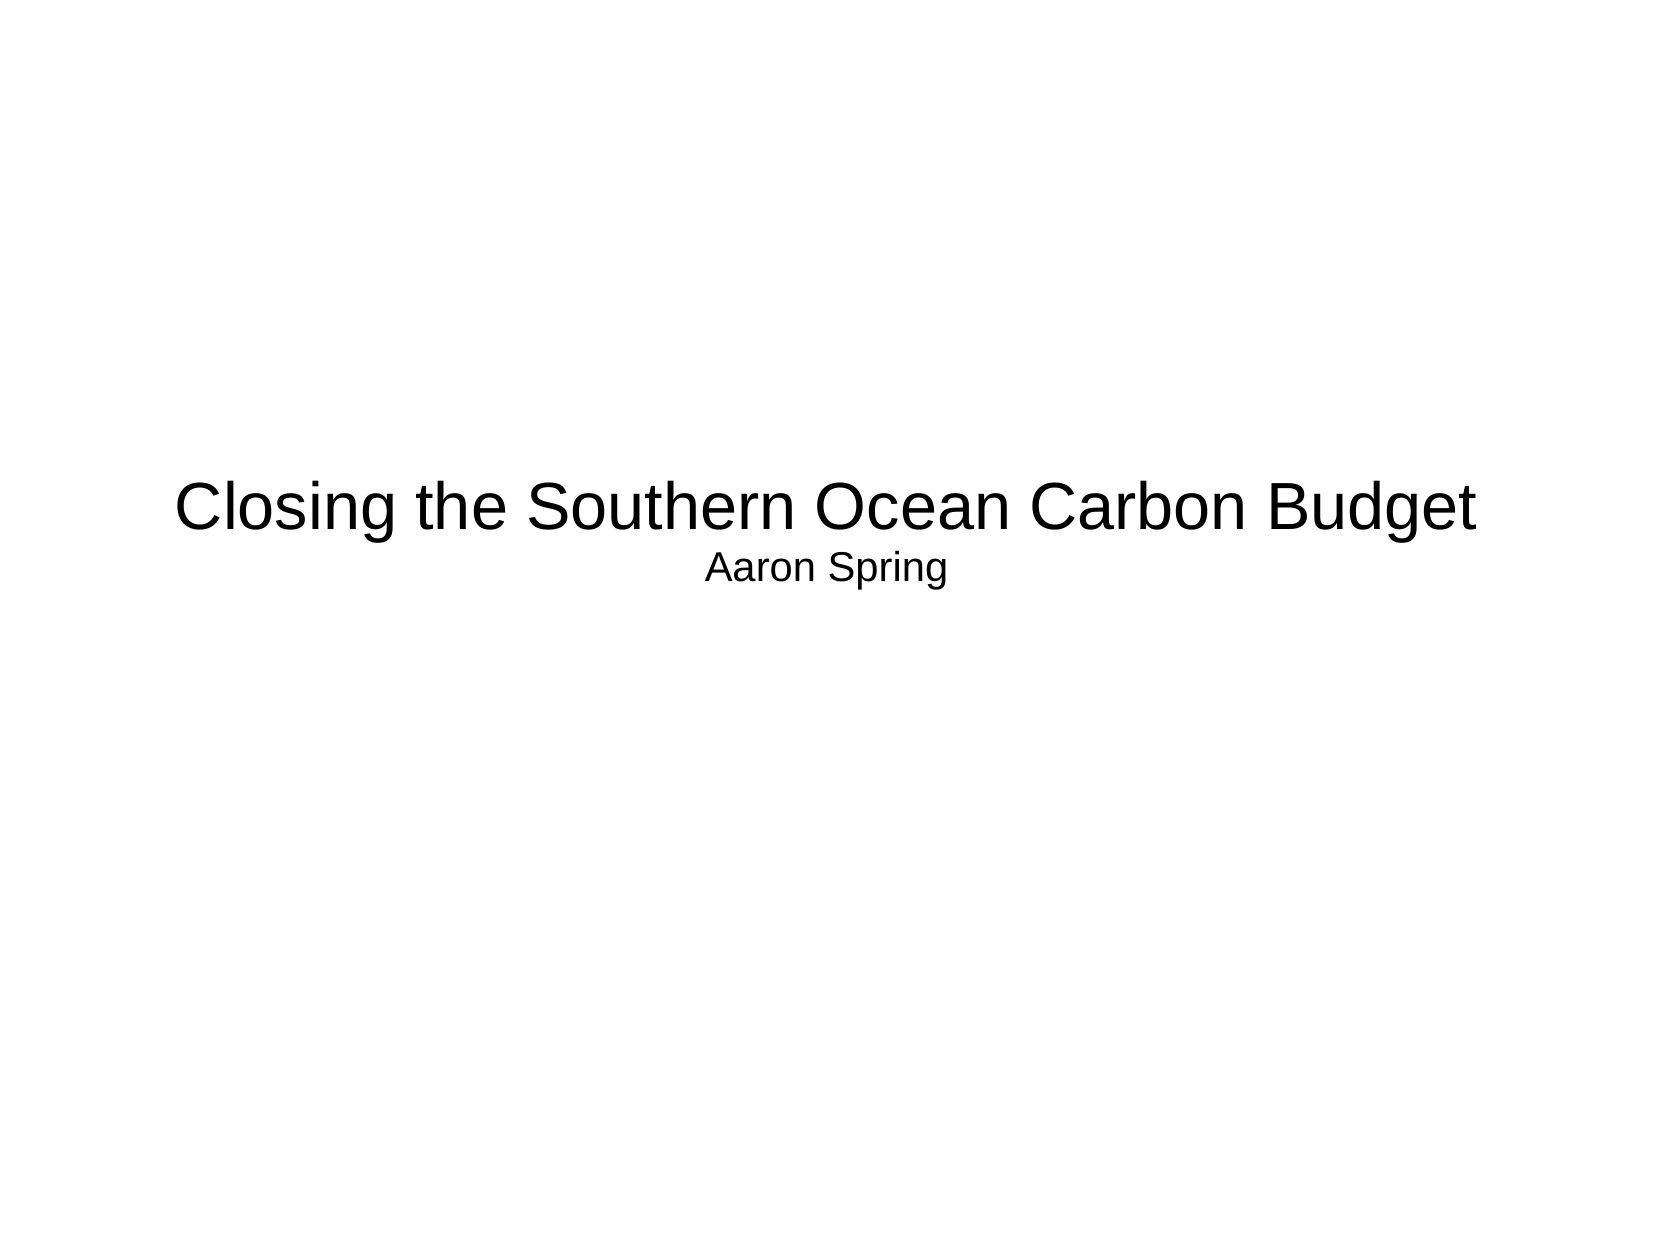

# Closing the Southern Ocean Carbon Budget
Aaron Spring